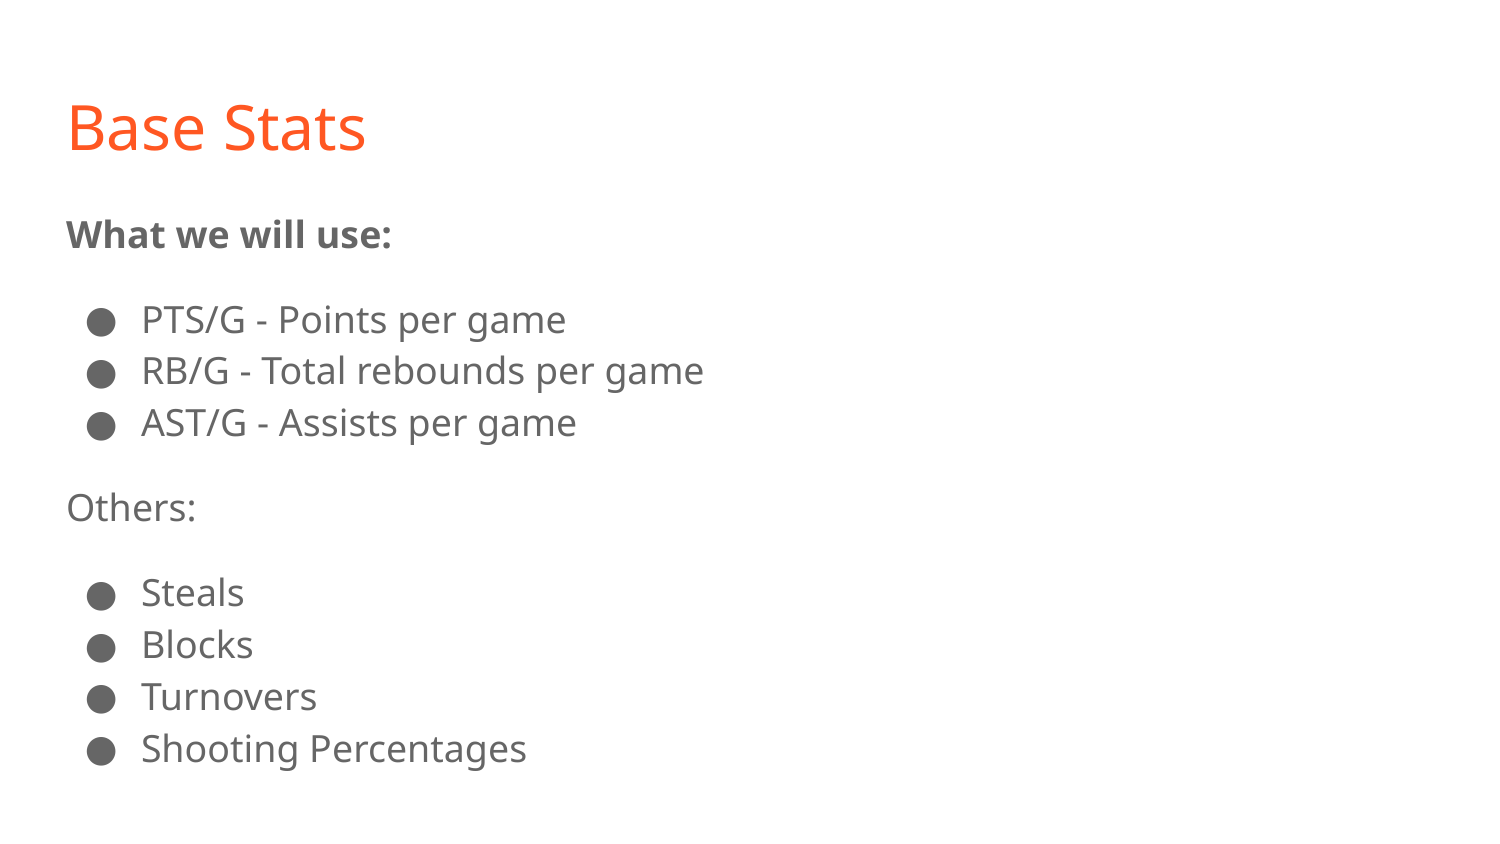

# Base Stats
What we will use:
PTS/G - Points per game
RB/G - Total rebounds per game
AST/G - Assists per game
Others:
Steals
Blocks
Turnovers
Shooting Percentages